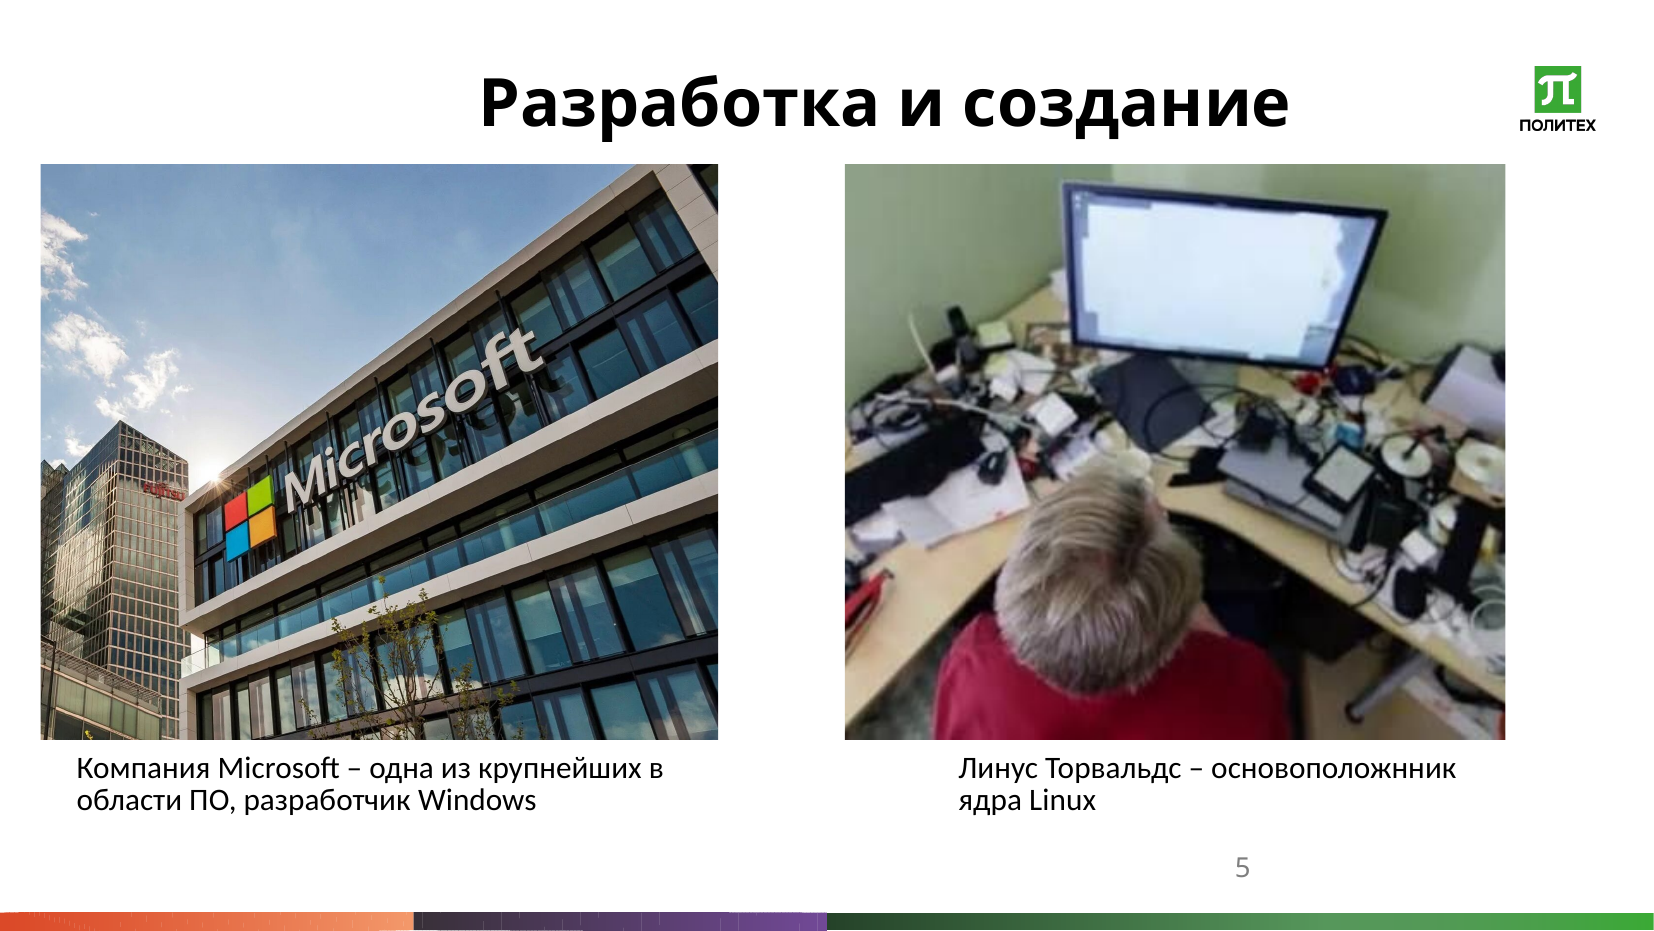

Разработка и создание
Компания Microsoft – одна из крупнейших в области ПО, разработчик Windows
Линус Торвальдс – основоположнник ядра Linux